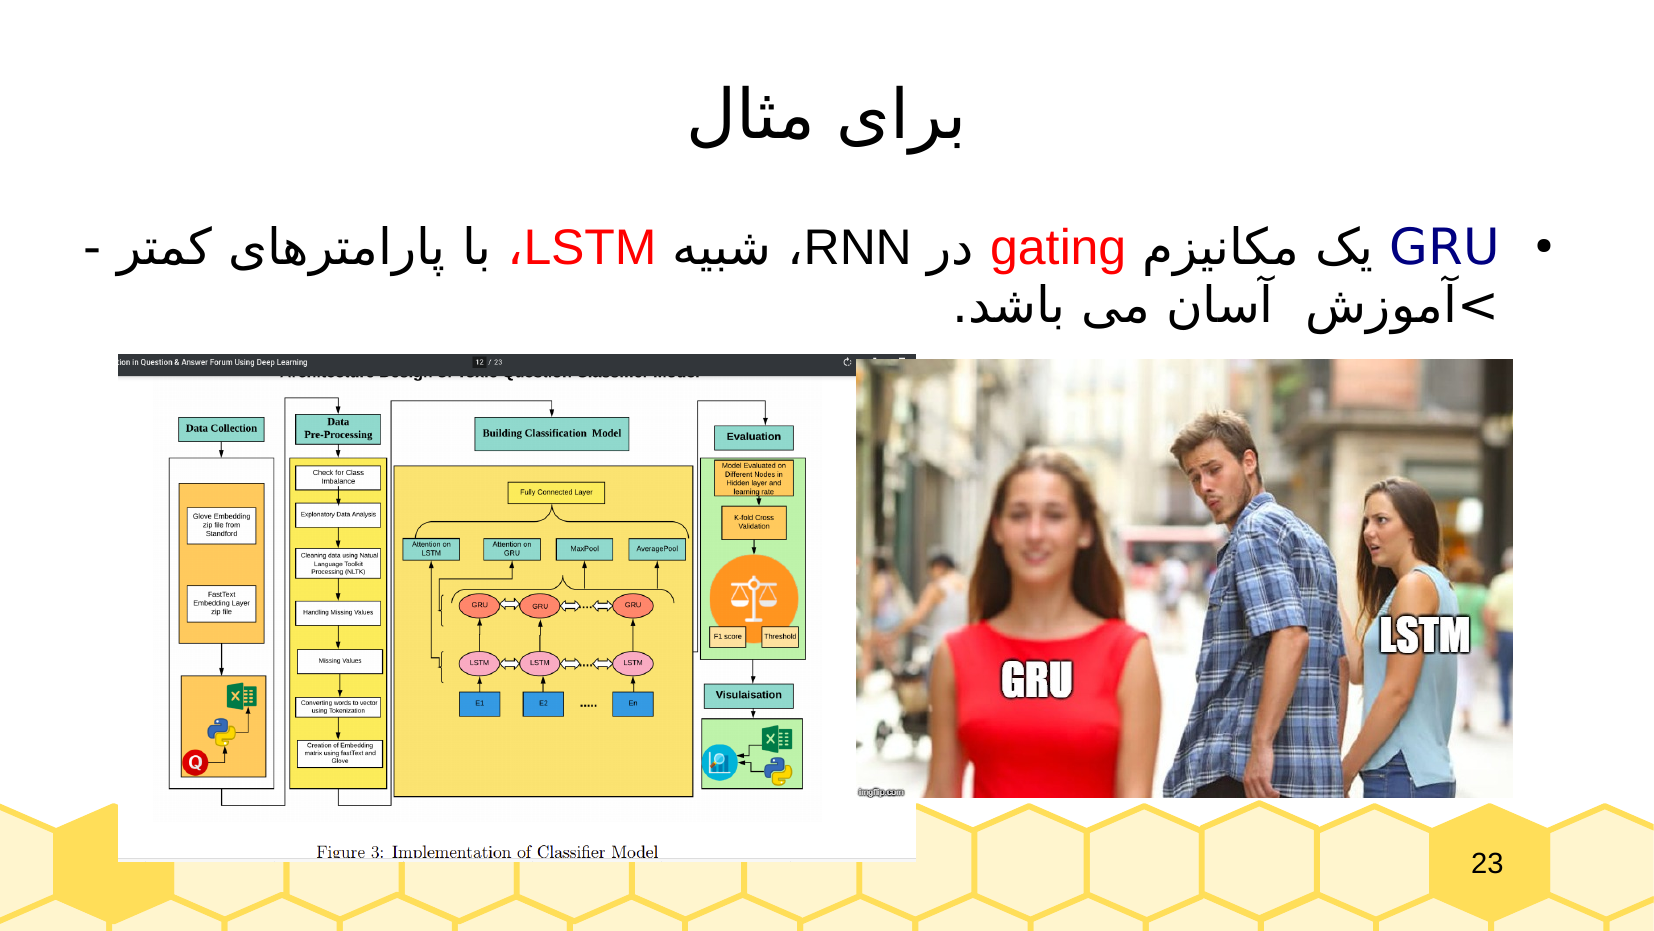

# برای مثال
GRU یک مکانیزم gating در RNN، شبیه LSTM، با پارامترهای کمتر ->آموزش آسان می باشد.